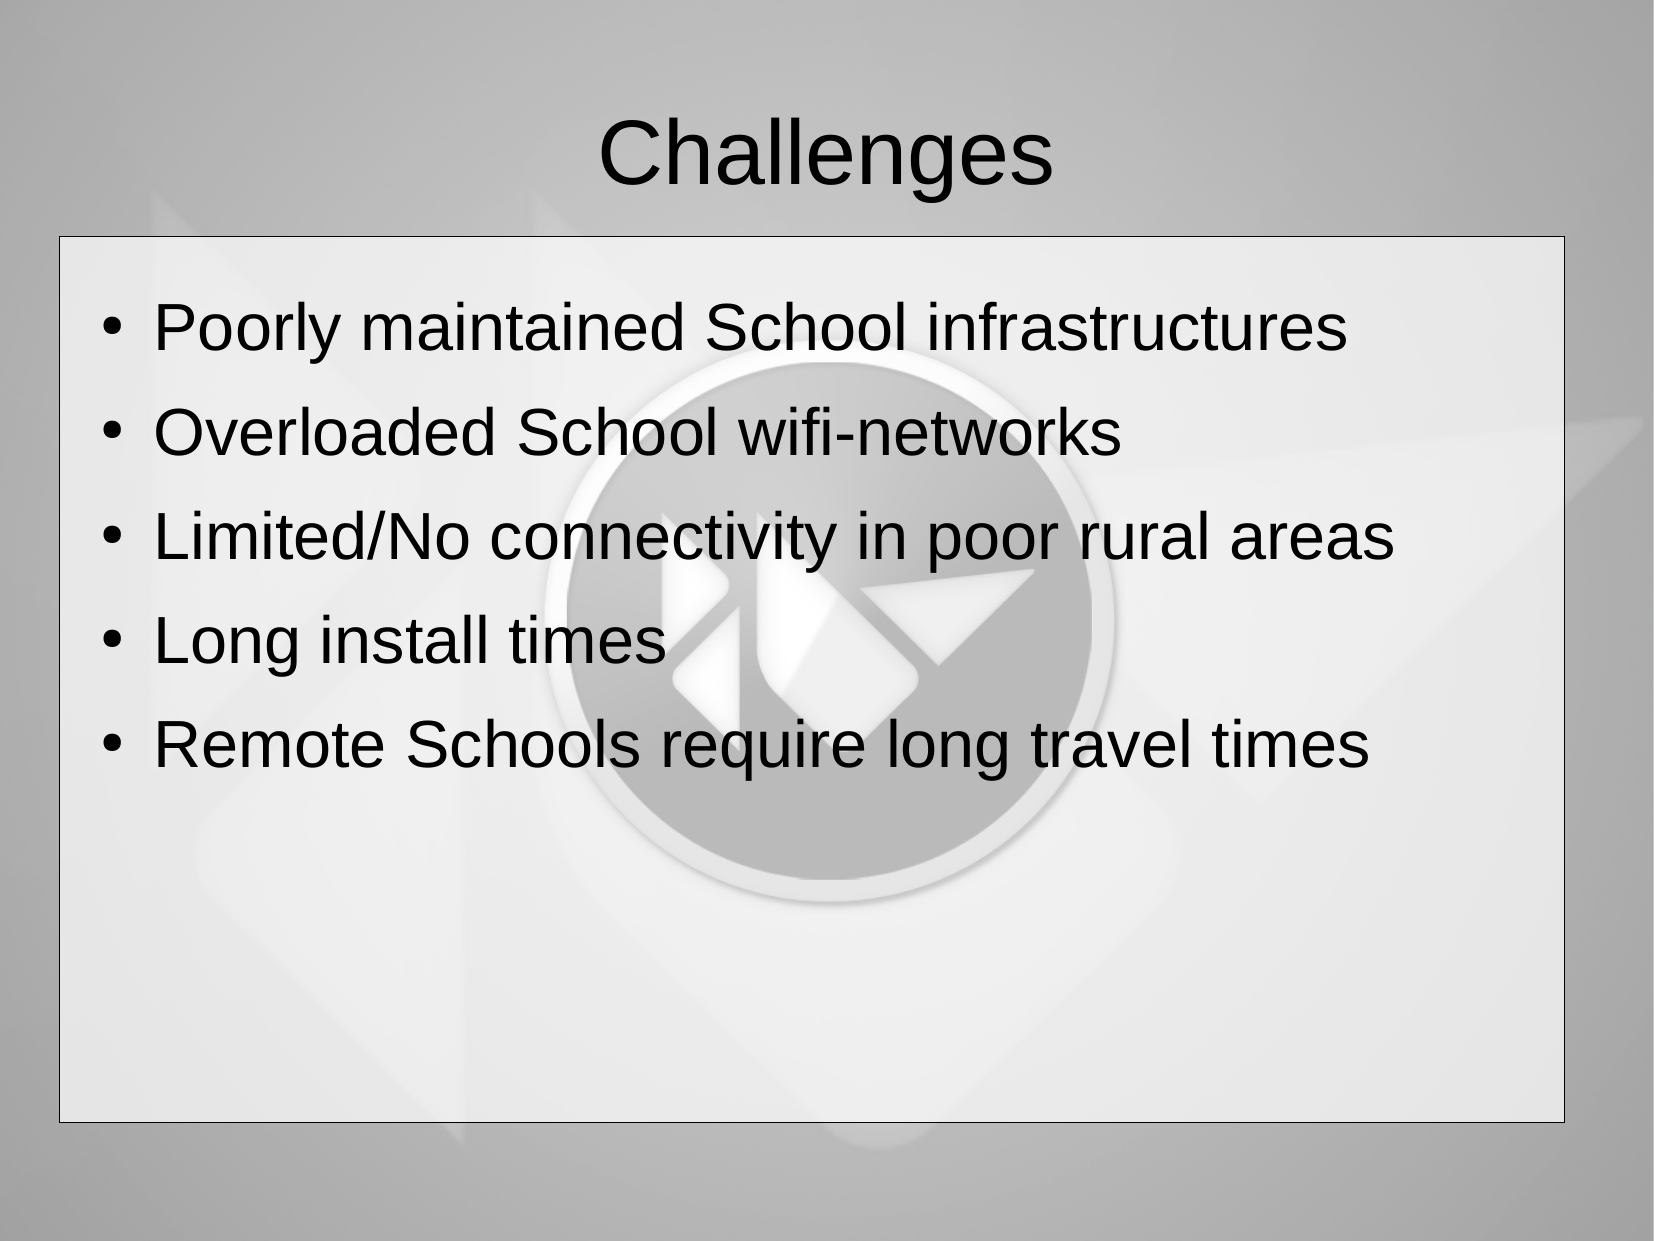

# Challenges
Poorly maintained School infrastructures
Overloaded School wifi-networks
Limited/No connectivity in poor rural areas
Long install times
Remote Schools require long travel times